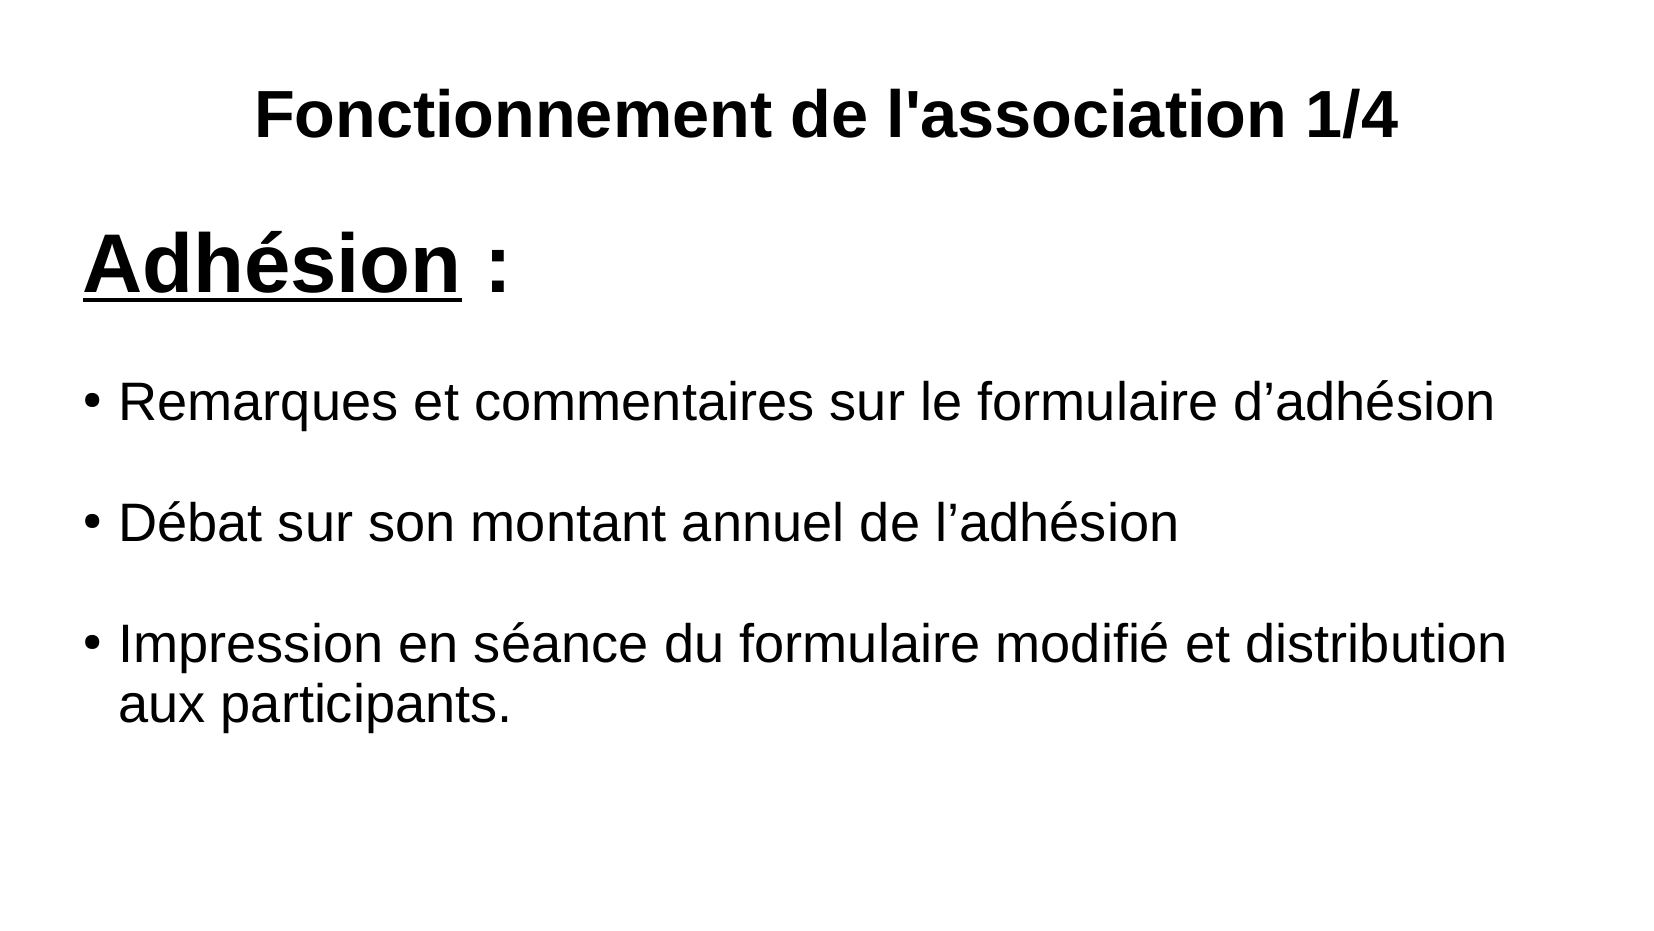

# Fonctionnement de l'association 1/4
Adhésion :
Remarques et commentaires sur le formulaire d’adhésion
Débat sur son montant annuel de l’adhésion
Impression en séance du formulaire modifié et distribution aux participants.